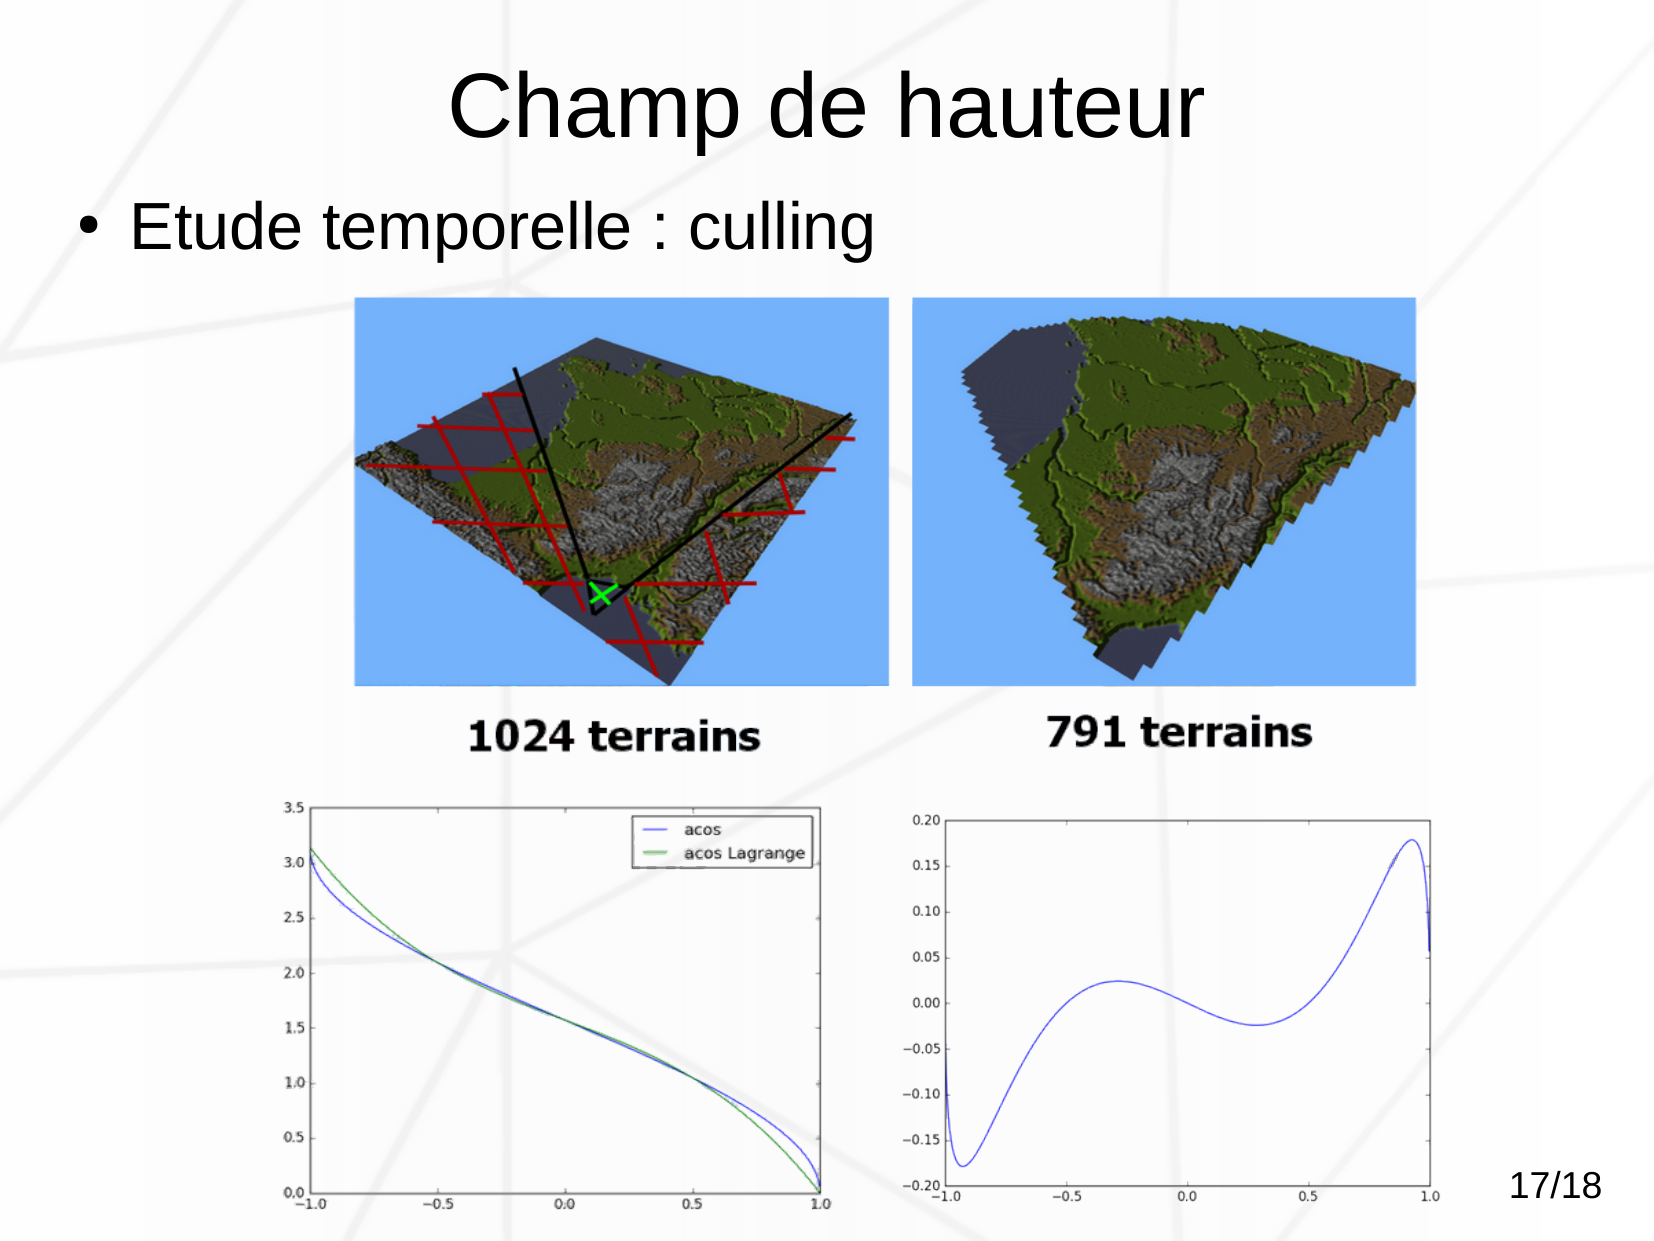

# Champ de hauteur
Etude temporelle : culling
17/18